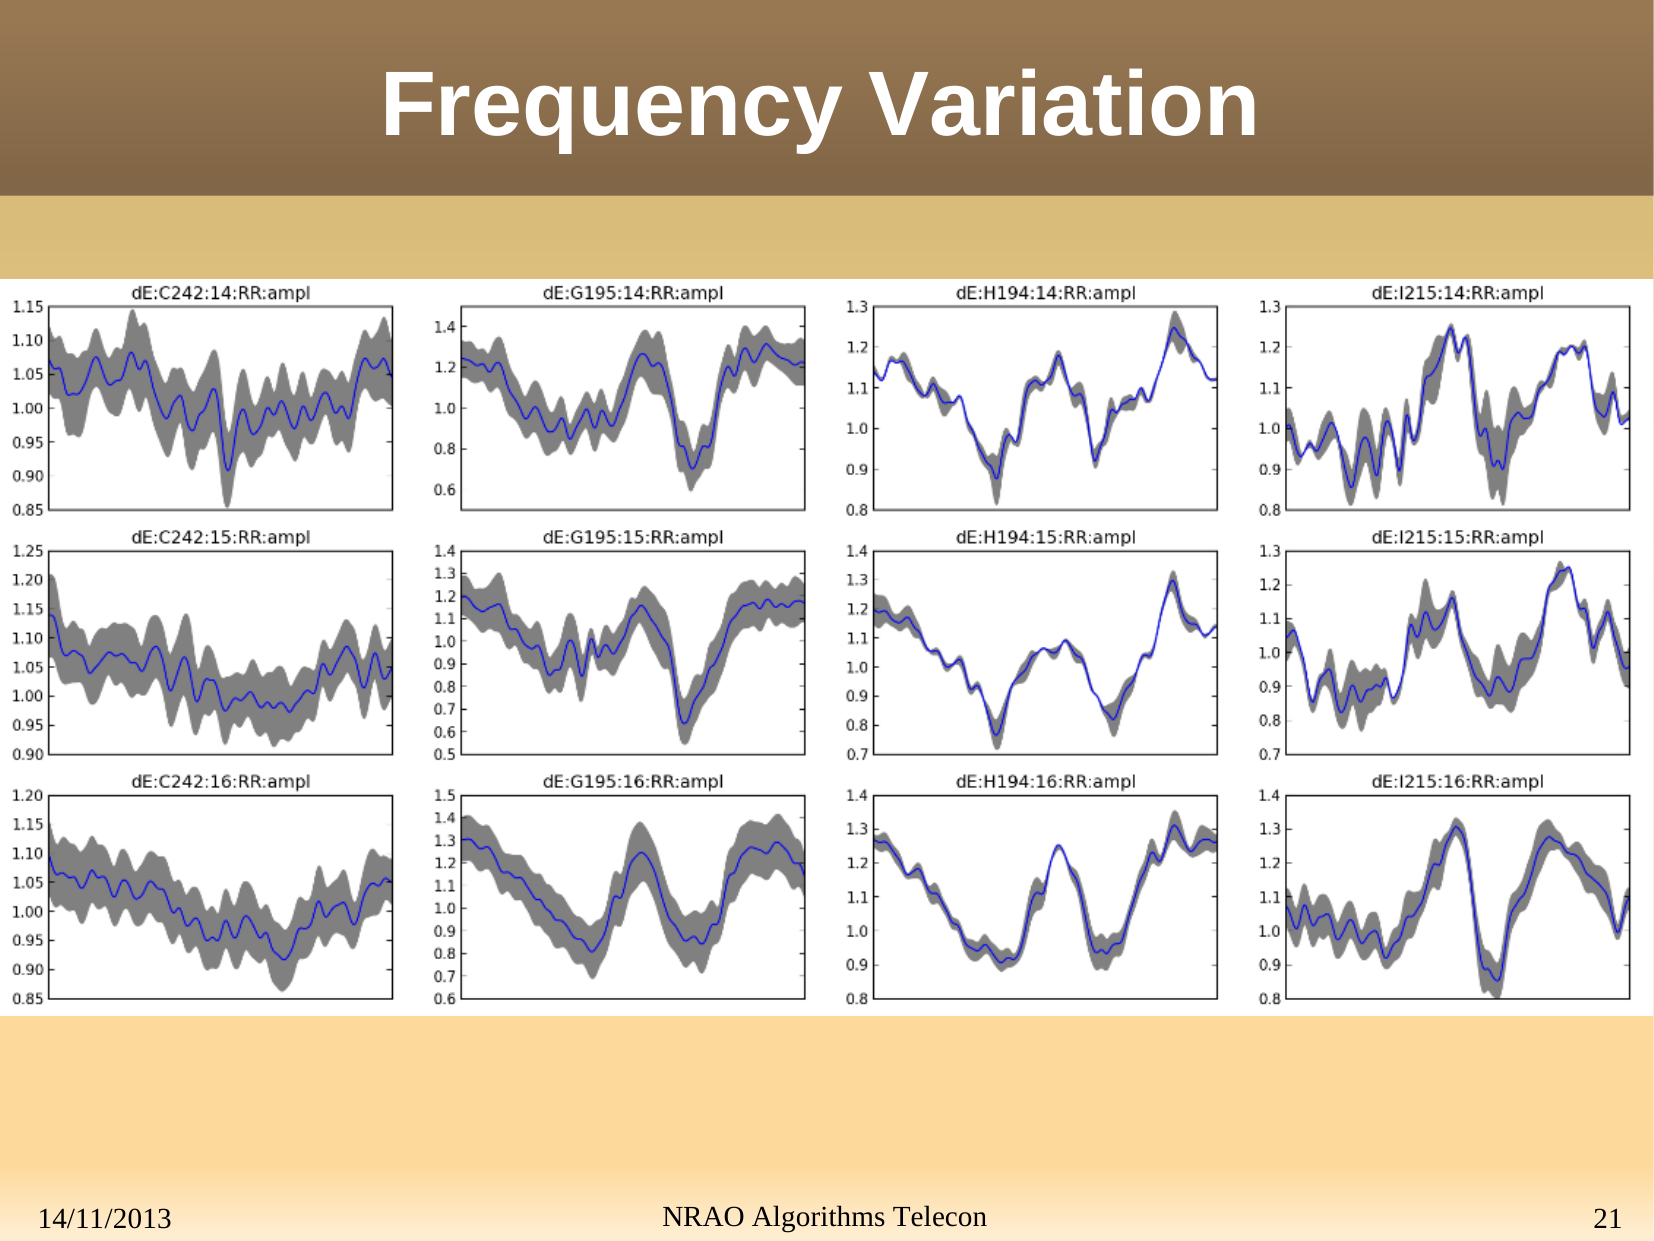

# Frequency Variation
NRAO Algorithms Telecon
14/11/2013
21